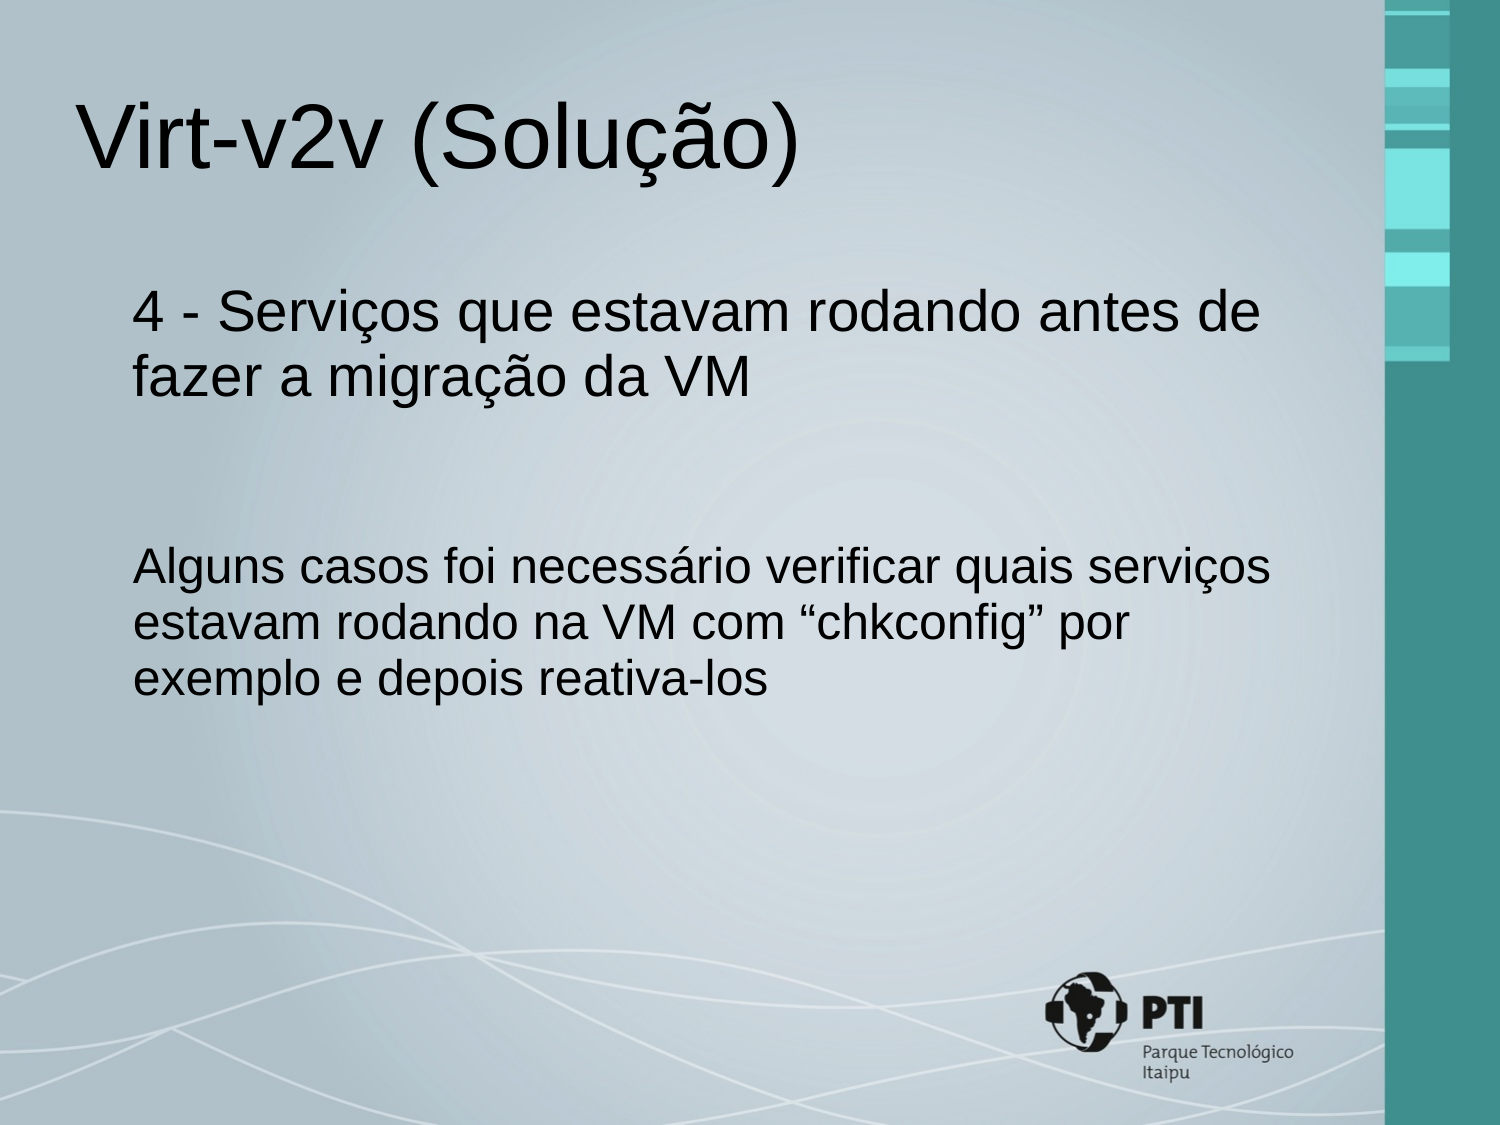

# Virt-v2v (Solução)
4 - Serviços que estavam rodando antes de fazer a migração da VM
Alguns casos foi necessário verificar quais serviços estavam rodando na VM com “chkconfig” por exemplo e depois reativa-los